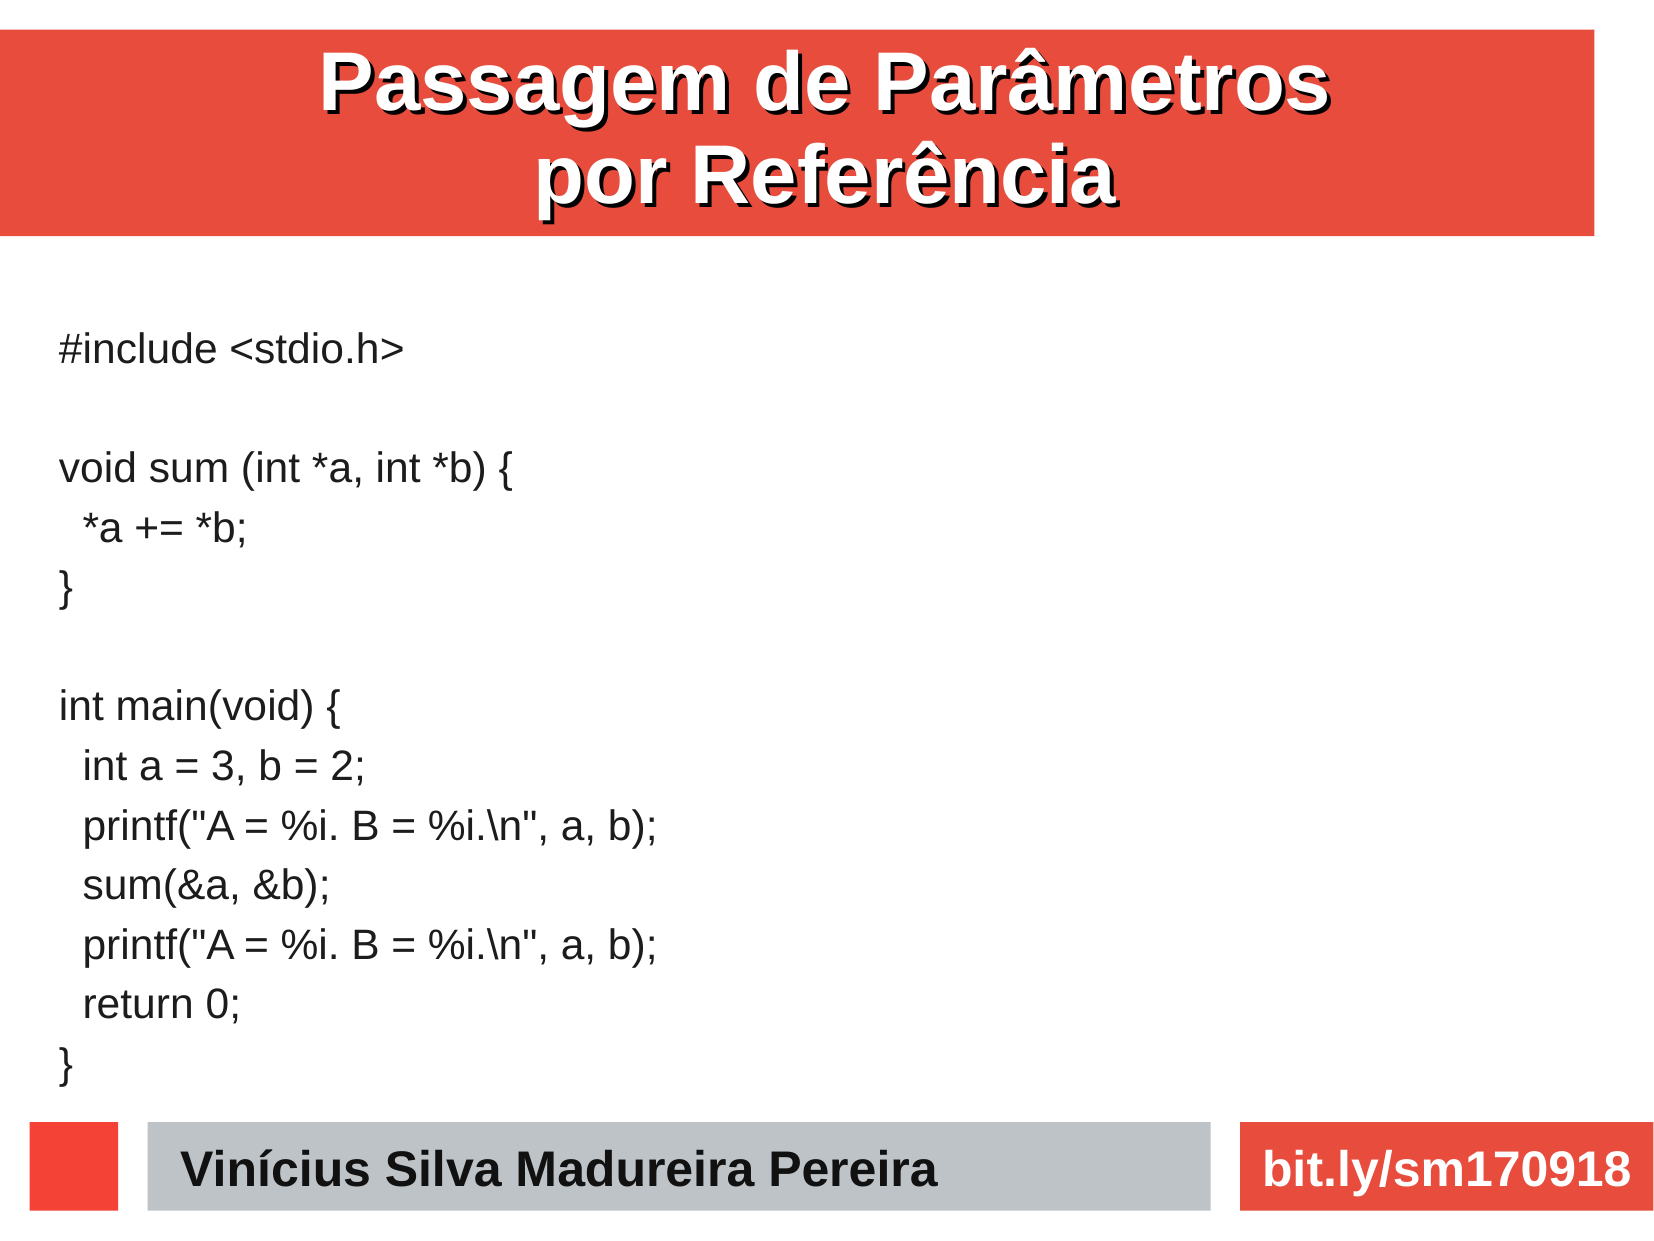

# Passagem de Parâmetros por Referência
#include <stdio.h>
void sum (int *a, int *b) {
 *a += *b;
}
int main(void) {
 int a = 3, b = 2;
 printf("A = %i. B = %i.\n", a, b);
 sum(&a, &b);
 printf("A = %i. B = %i.\n", a, b);
 return 0;
}
Vinícius Silva Madureira Pereira
bit.ly/sm170918